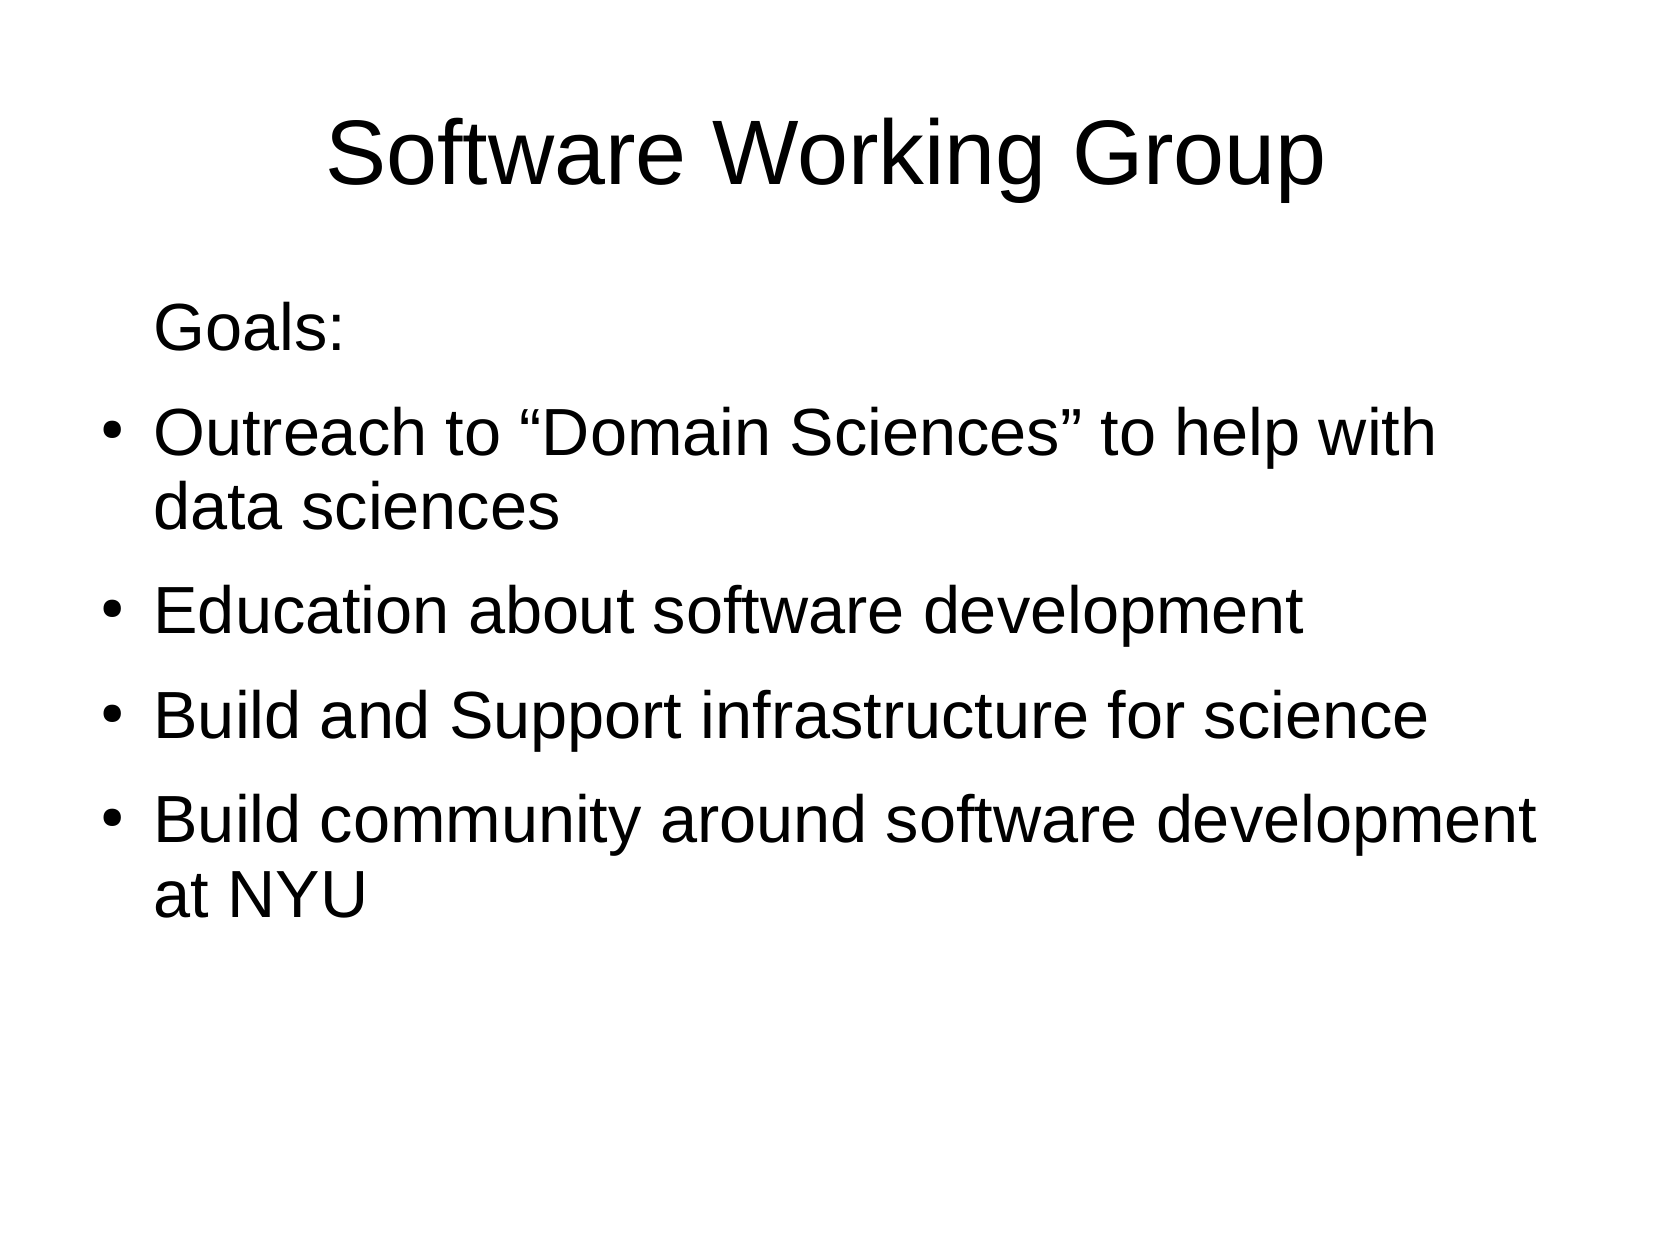

# Software Working Group
Goals:
Outreach to “Domain Sciences” to help with data sciences
Education about software development
Build and Support infrastructure for science
Build community around software development at NYU